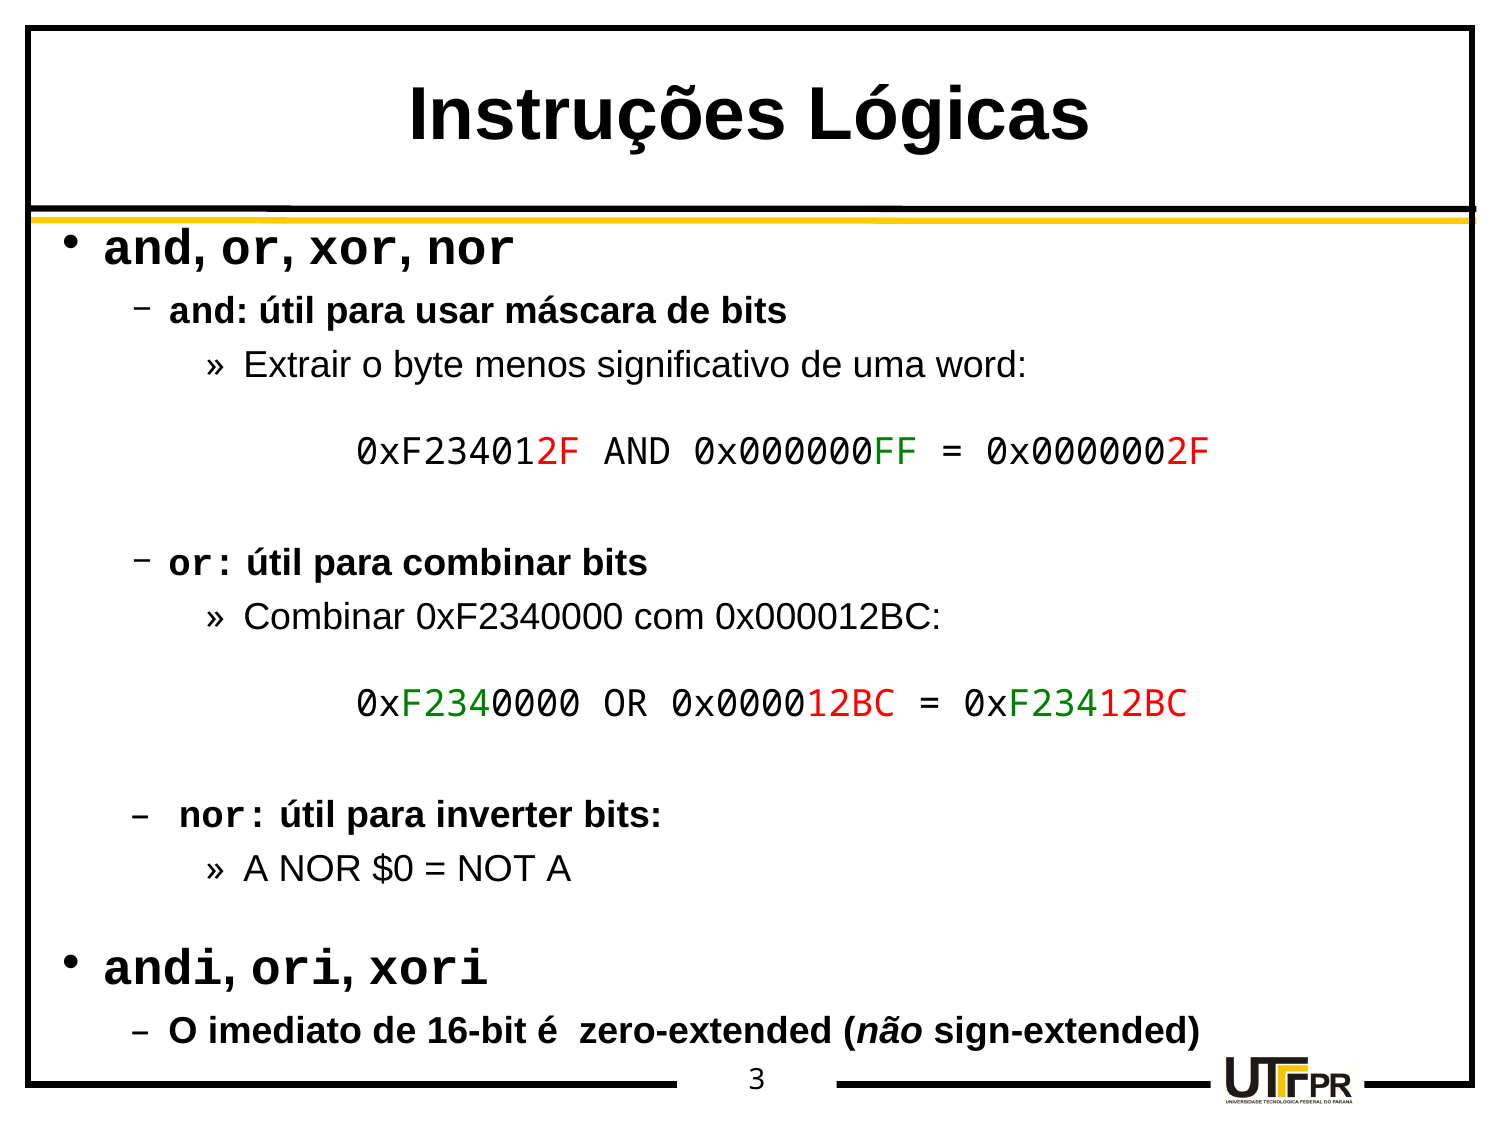

Instruções Lógicas
# and, or, xor, nor
and: útil para usar máscara de bits
Extrair o byte menos significativo de uma word:
		0xF234012F AND 0x000000FF = 0x0000002F
or: útil para combinar bits
Combinar 0xF2340000 com 0x000012BC:
		0xF2340000 OR 0x000012BC = 0xF23412BC
 nor: útil para inverter bits:
A NOR $0 = NOT A
andi, ori, xori
O imediato de 16-bit é zero-extended (não sign-extended)